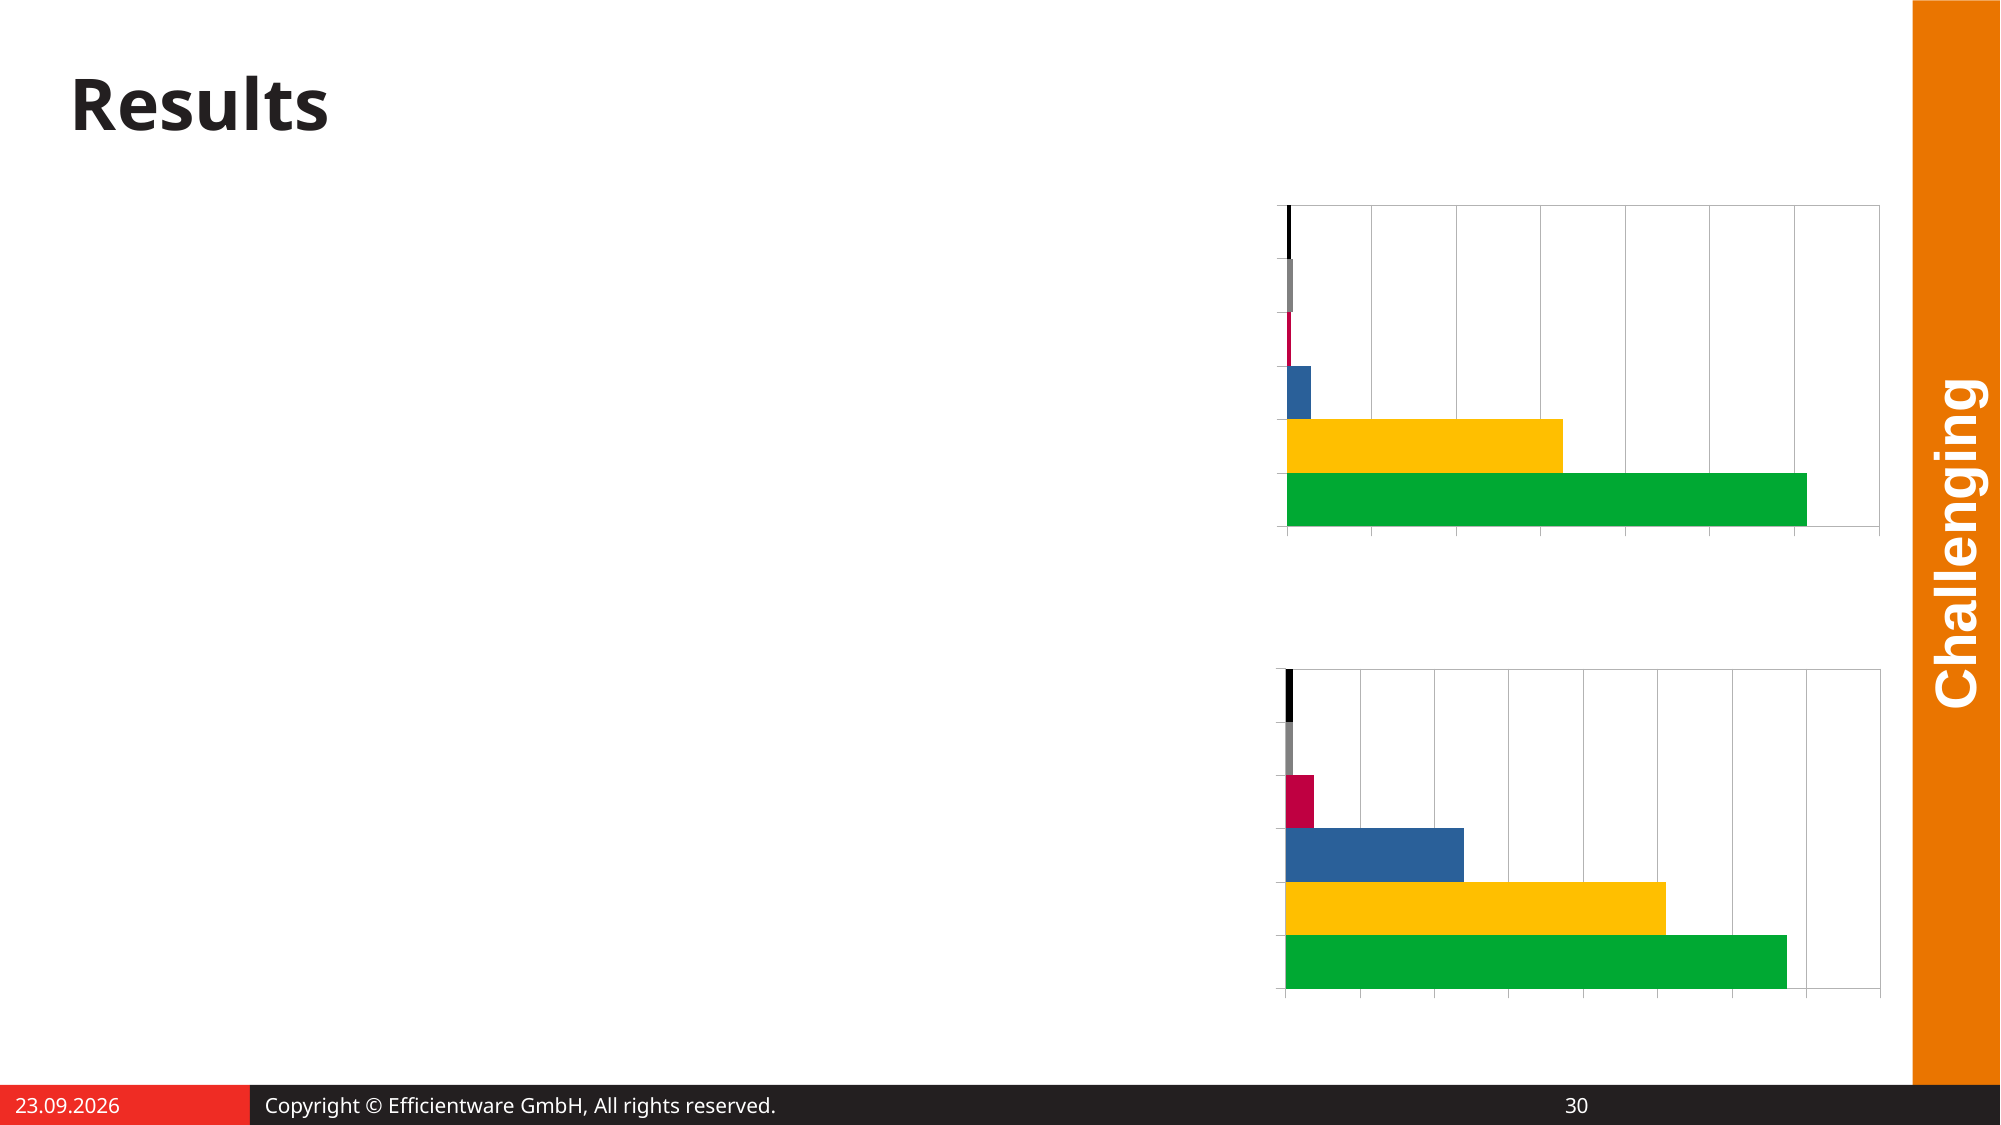

# Results
Challenging
Copyright © Efficientware GmbH, All rights reserved.